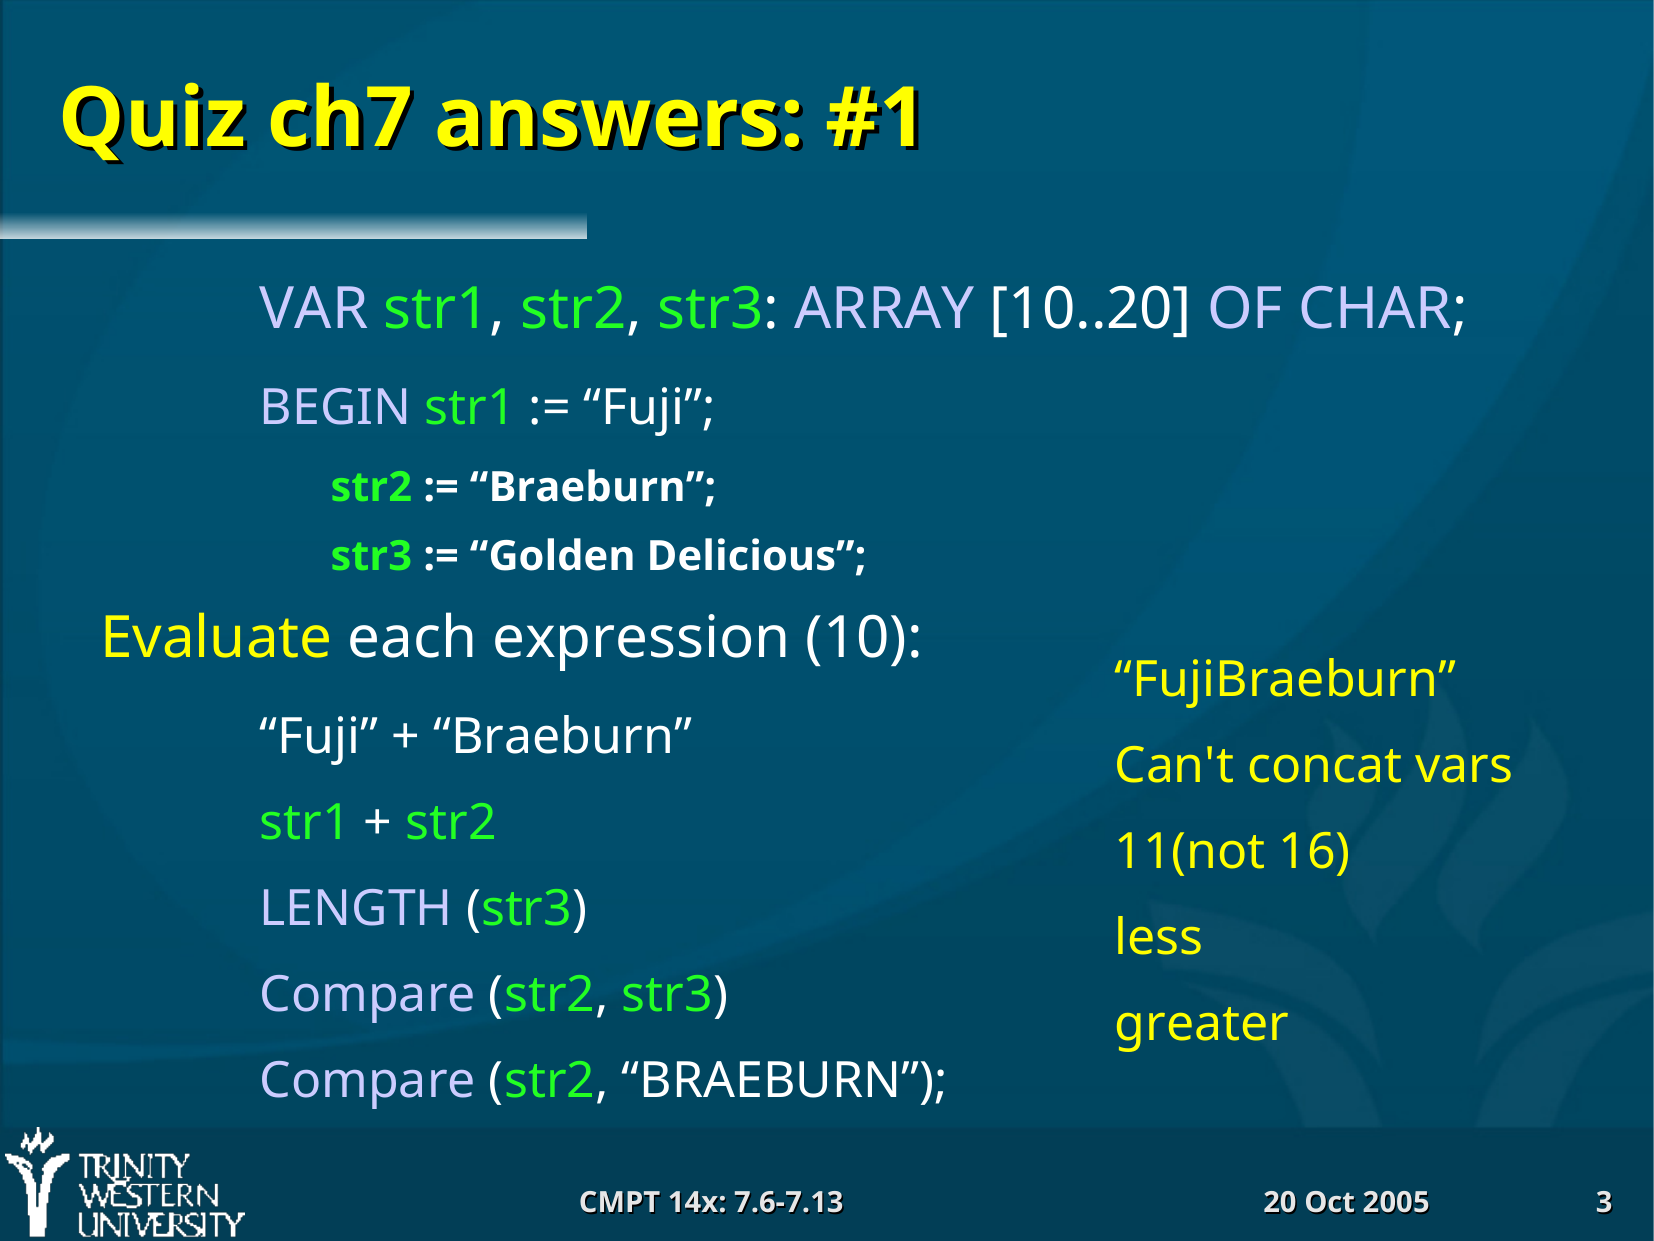

# Quiz ch7 answers: #1
VAR str1, str2, str3: ARRAY [10..20] OF CHAR;
BEGIN str1 := “Fuji”;
str2 := “Braeburn”;
str3 := “Golden Delicious”;
Evaluate each expression (10):
“Fuji” + “Braeburn”
str1 + str2
LENGTH (str3)
Compare (str2, str3)
Compare (str2, “BRAEBURN”);
“FujiBraeburn”
Can't concat vars
11(not 16)
less
greater
CMPT 14x: 7.6-7.13
20 Oct 2005
3